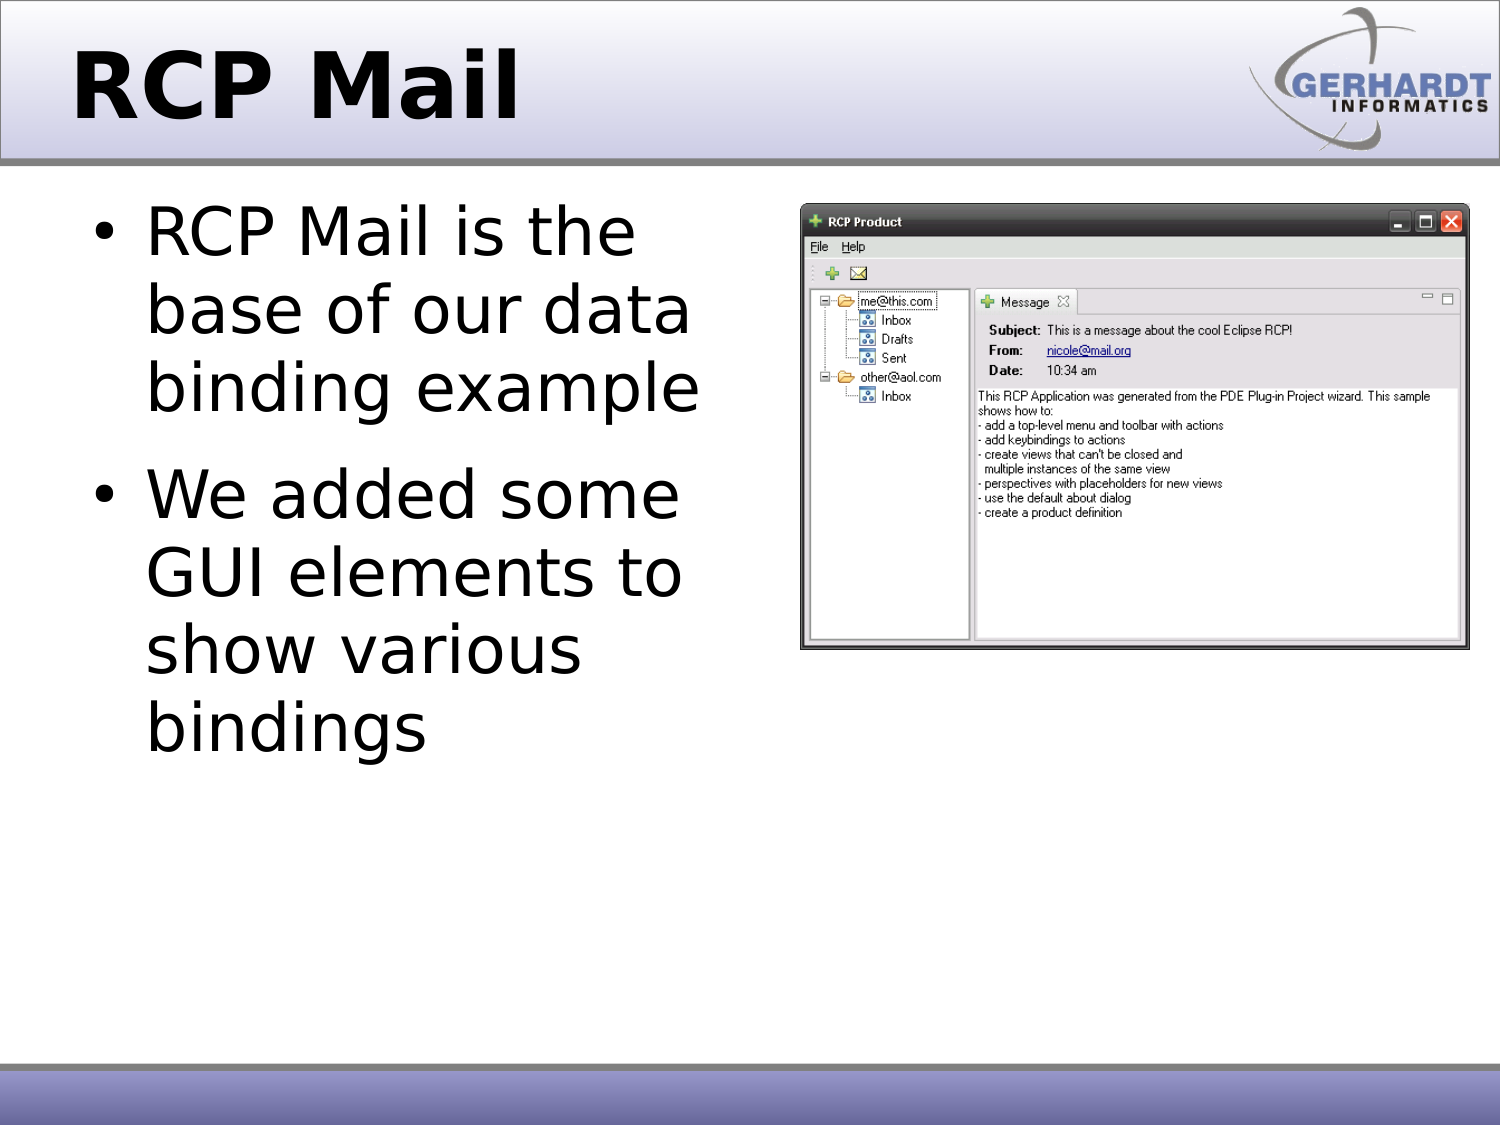

# RCP Mail
RCP Mail is the base of our data binding example
We added some GUI elements to show various bindings